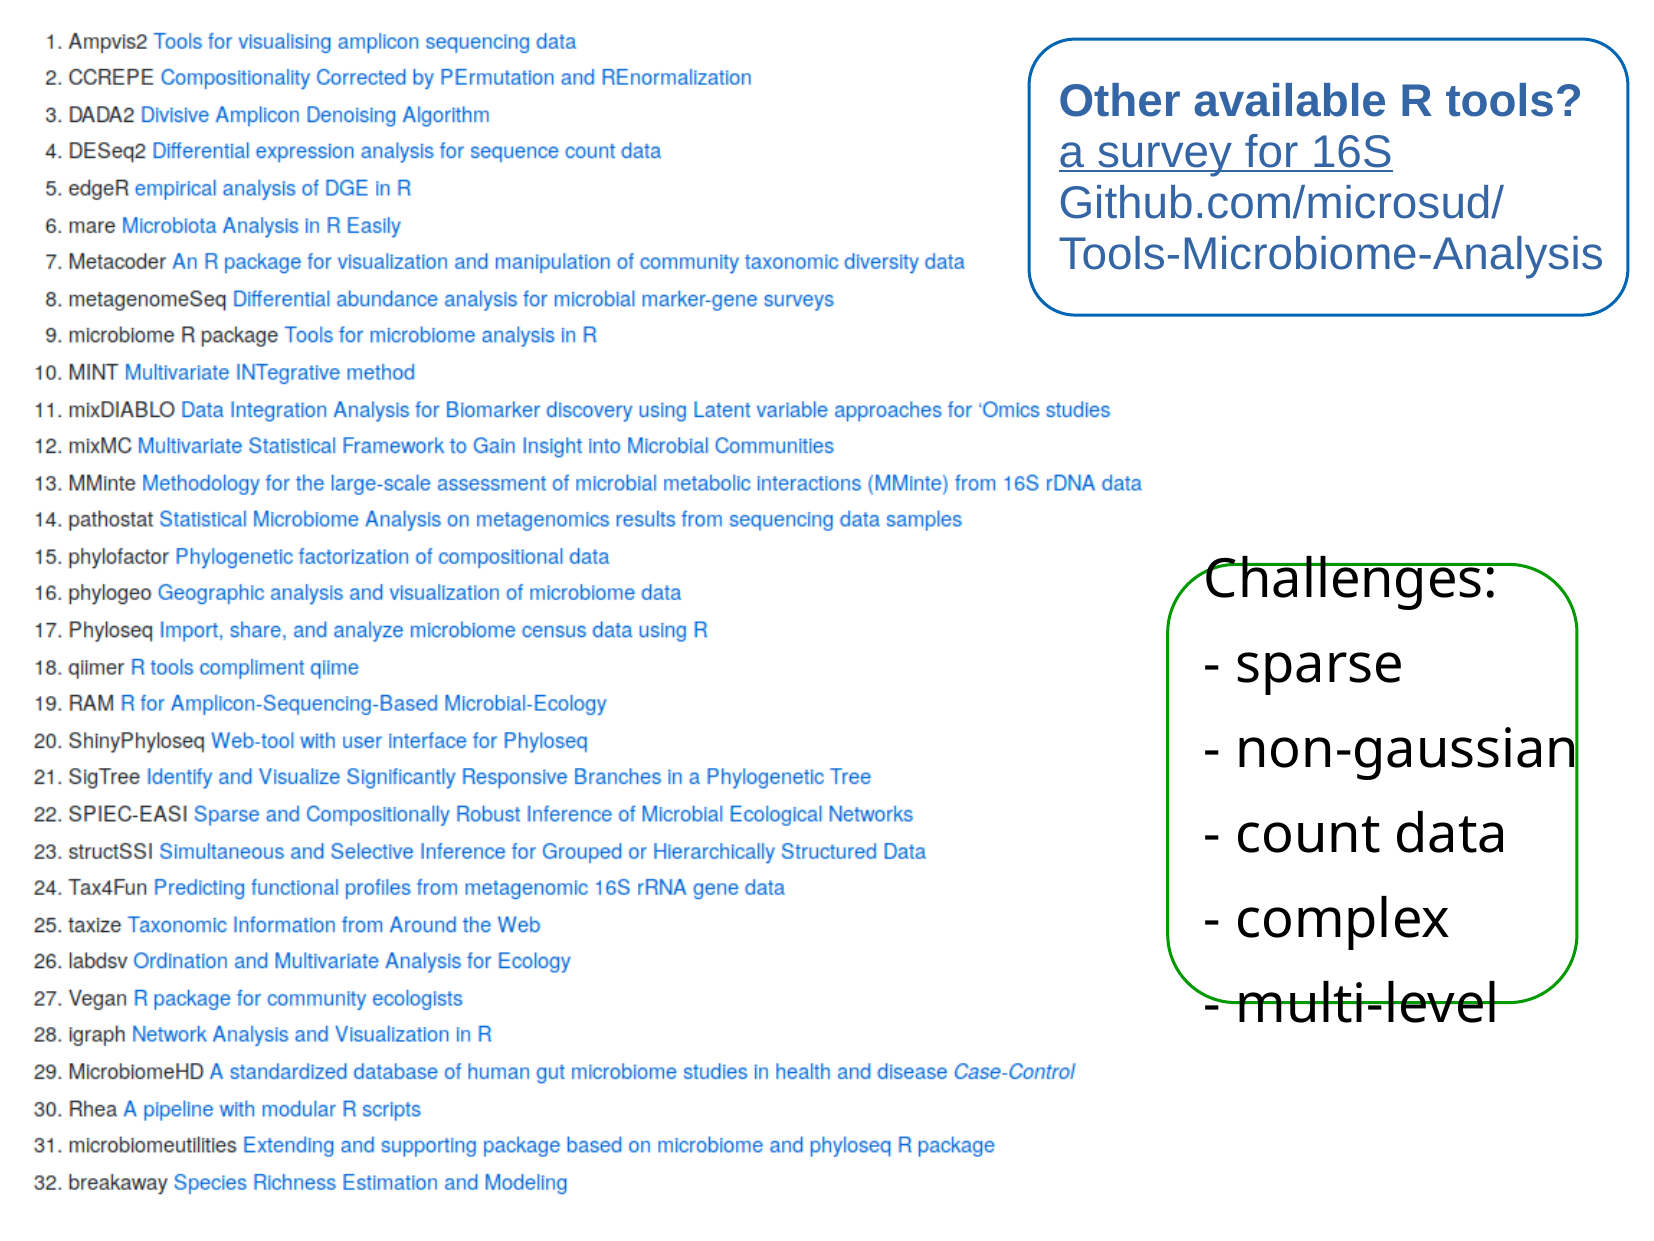

Other available R tools?
a survey for 16S
Github.com/microsud/
Tools-Microbiome-Analysis
Challenges:
- sparse
- non-gaussian
- count data
- complex
- multi-level